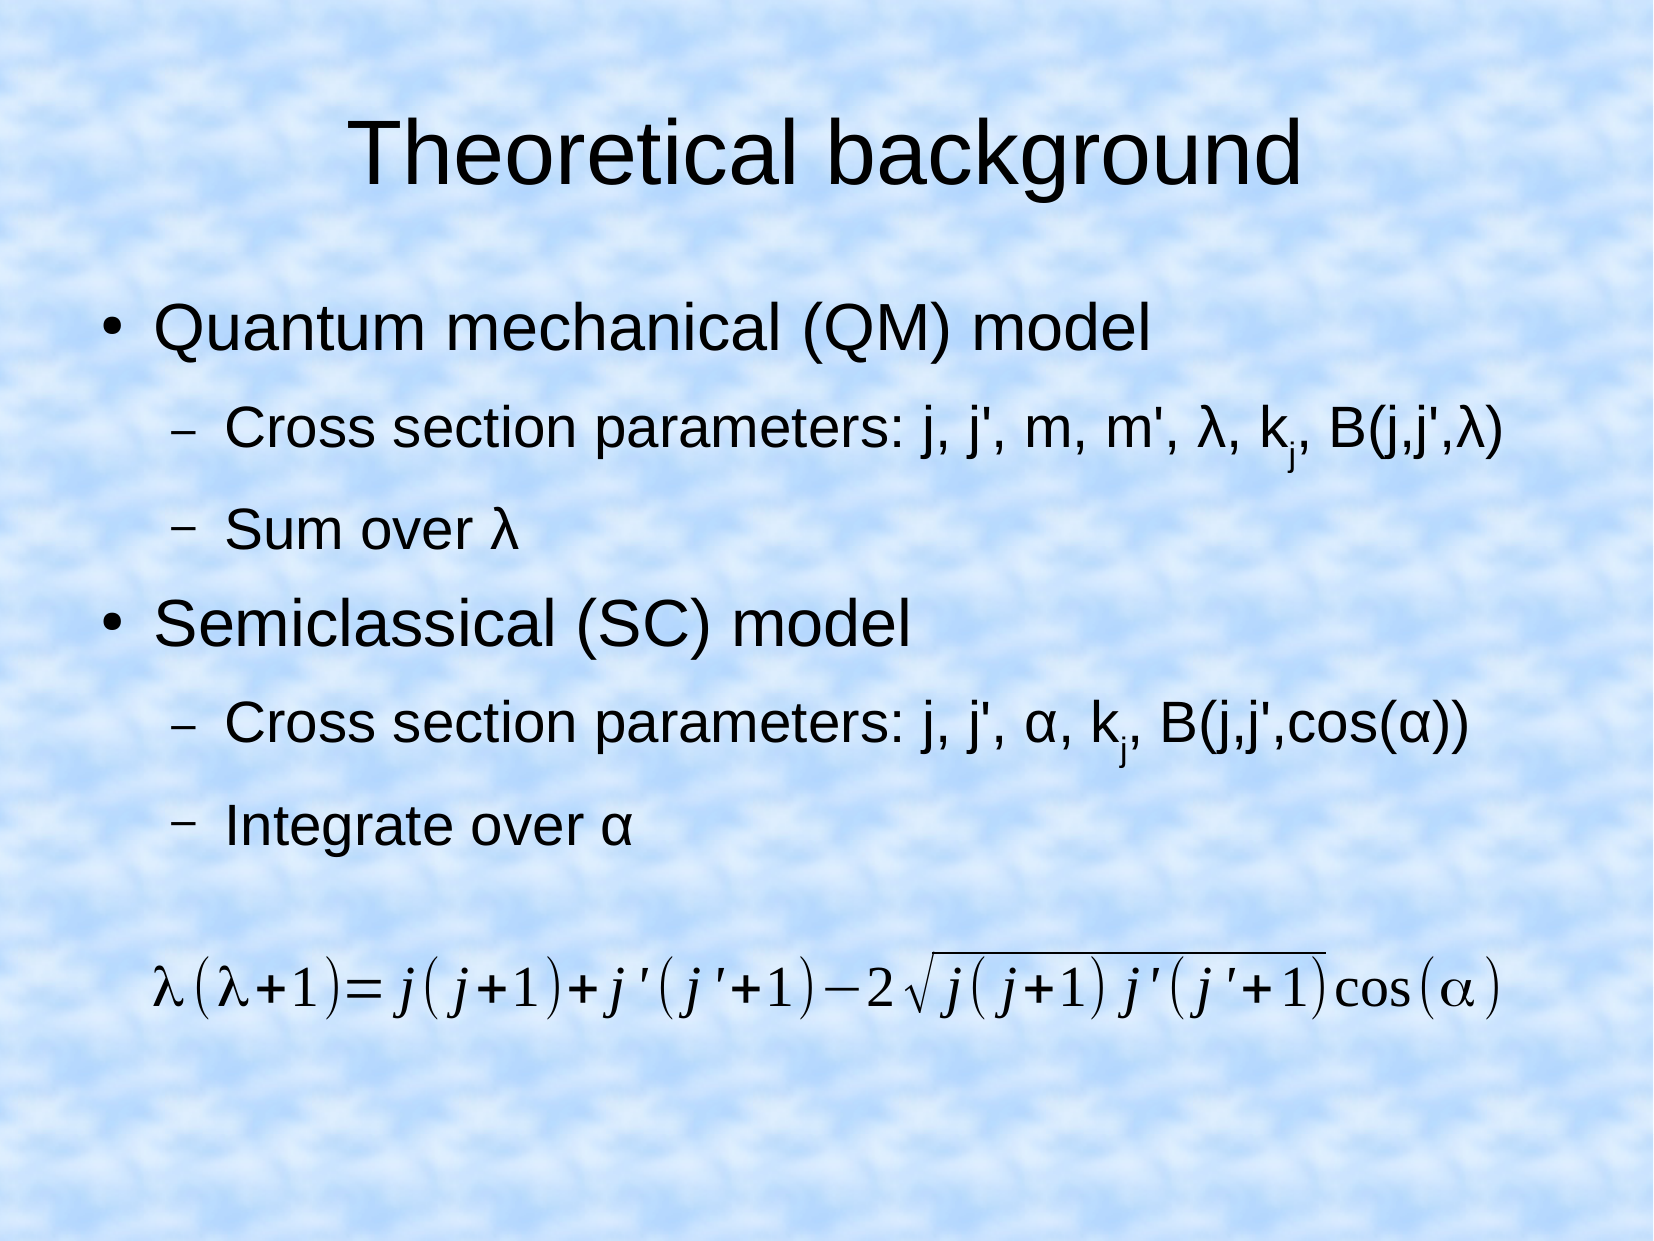

# Theoretical background
Quantum mechanical (QM) model
Cross section parameters: j, j', m, m', λ, kj, B(j,j',λ)
Sum over λ
Semiclassical (SC) model
Cross section parameters: j, j', α, kj, B(j,j',cos(α))
Integrate over α